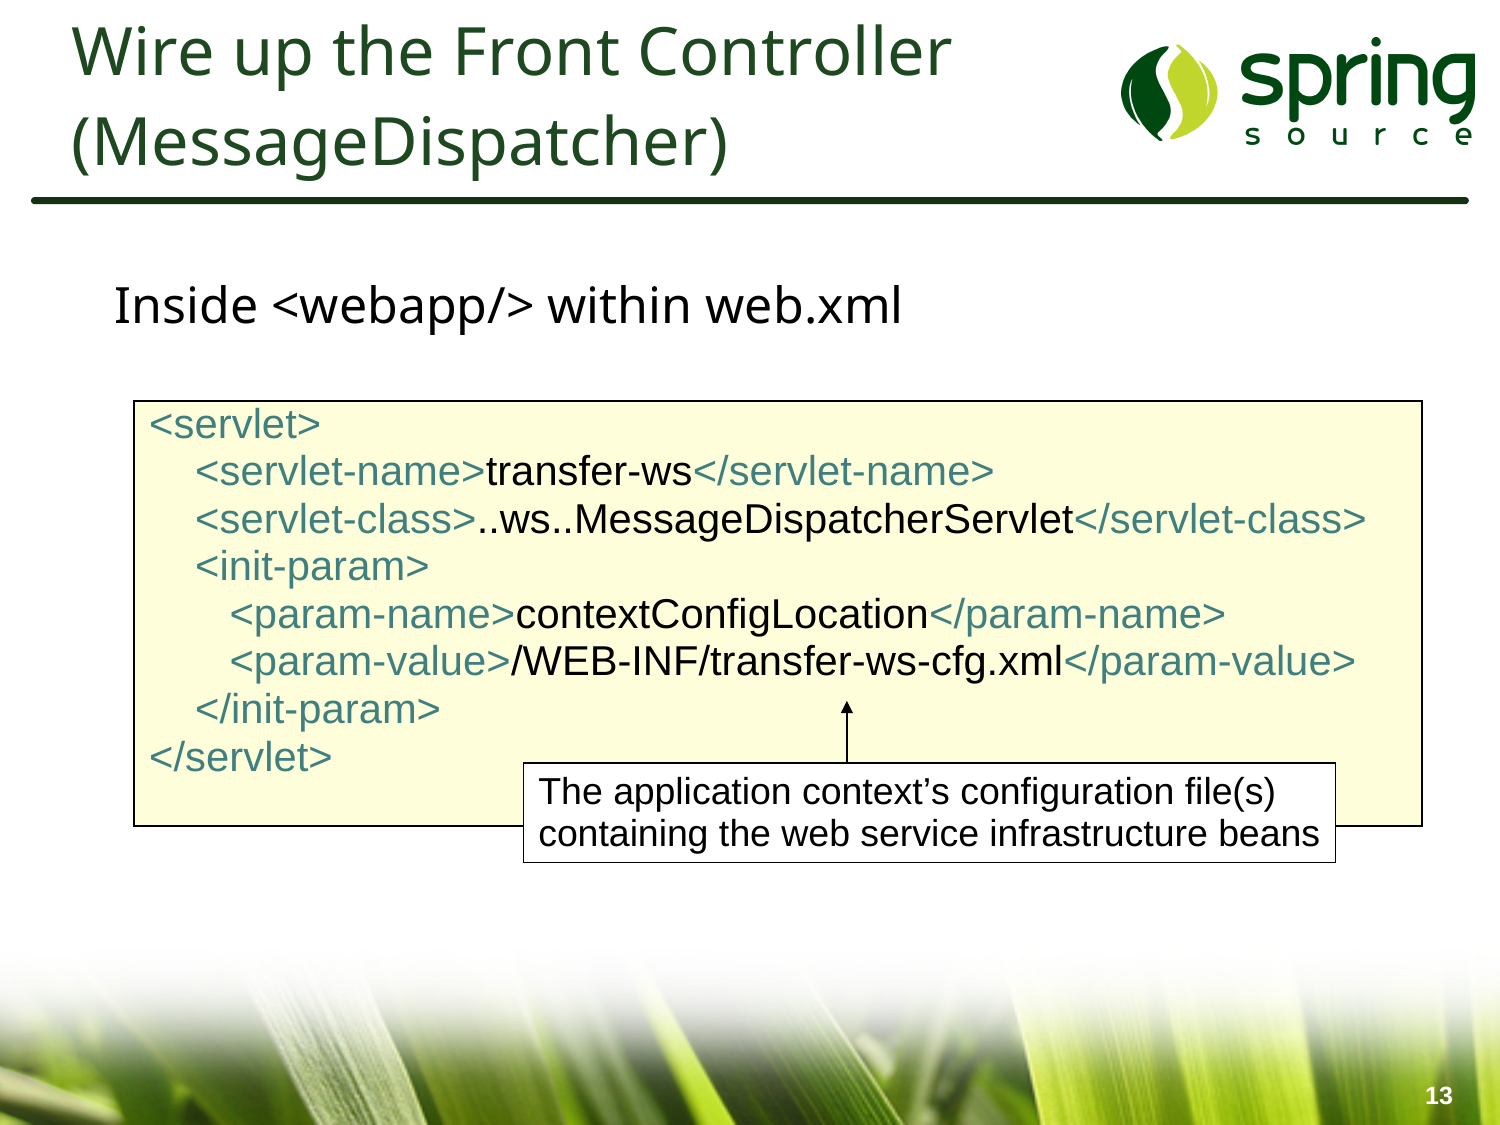

# Wire up the Front Controller (MessageDispatcher)
Inside <webapp/> within web.xml
<servlet>
 <servlet-name>transfer-ws</servlet-name>
 <servlet-class>..ws..MessageDispatcherServlet</servlet-class>
 <init-param>
 <param-name>contextConfigLocation</param-name>
 <param-value>/WEB-INF/transfer-ws-cfg.xml</param-value>
 </init-param>
</servlet>
The application context’s configuration file(s)
containing the web service infrastructure beans